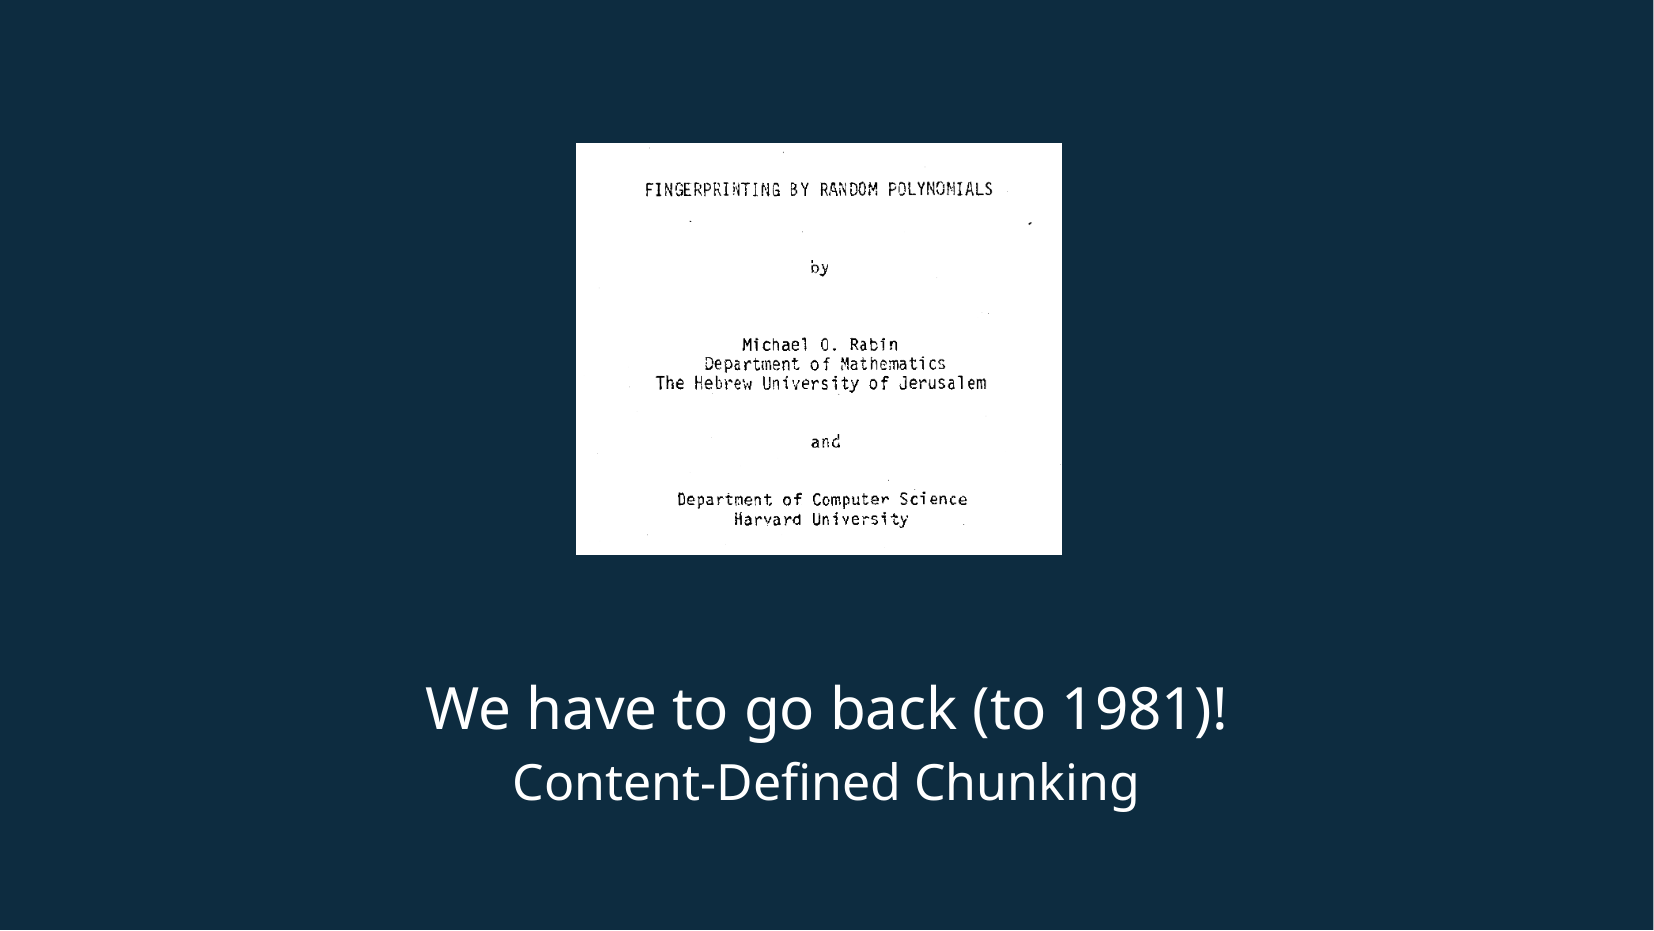

We have to go back (to 1981)!
Content-Defined Chunking